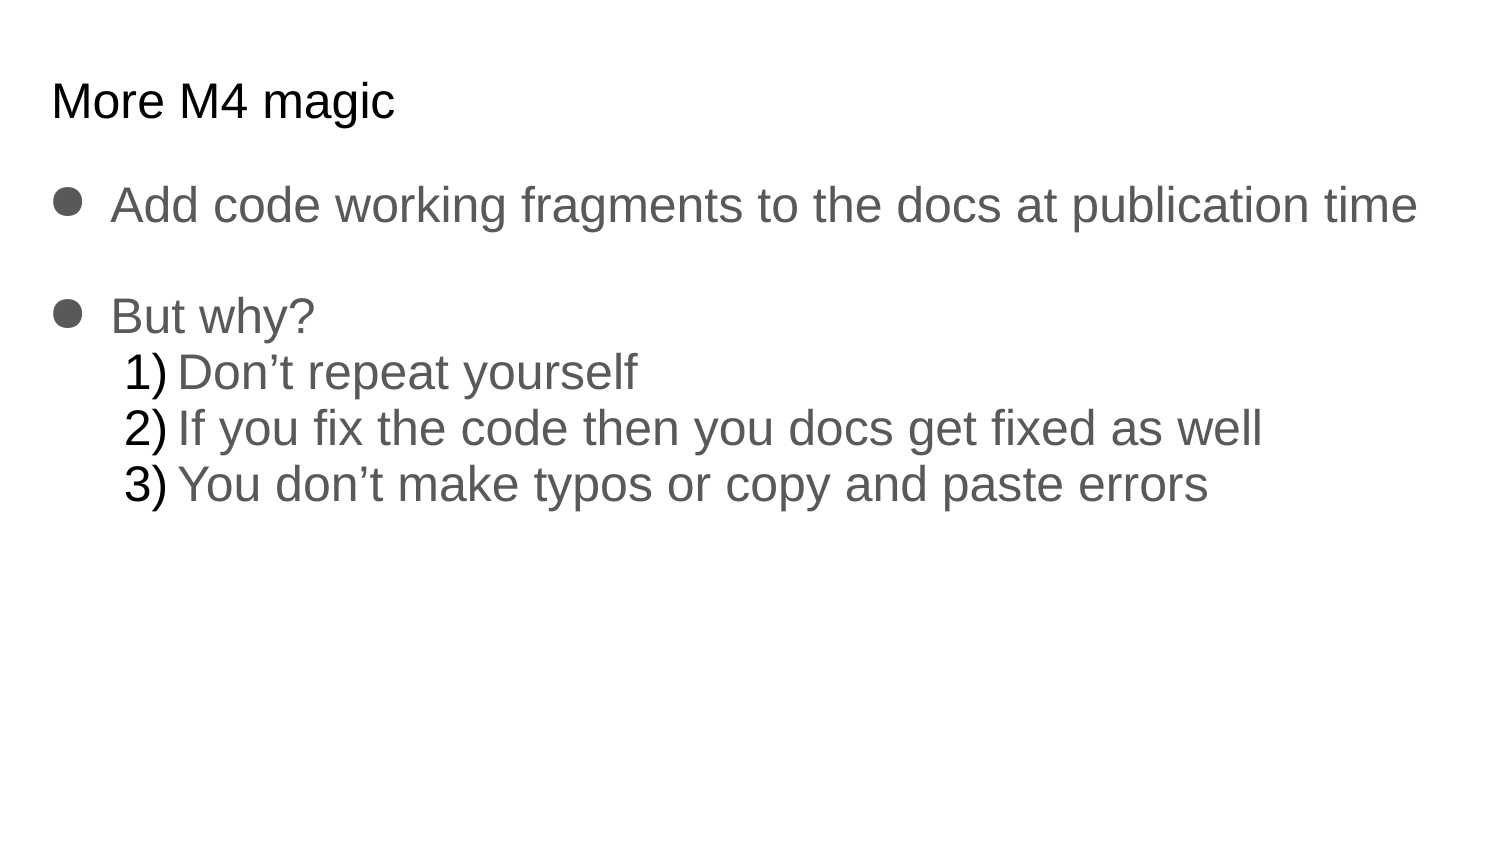

# More M4 magic
Add code working fragments to the docs at publication time
But why?
Don’t repeat yourself
If you fix the code then you docs get fixed as well
You don’t make typos or copy and paste errors